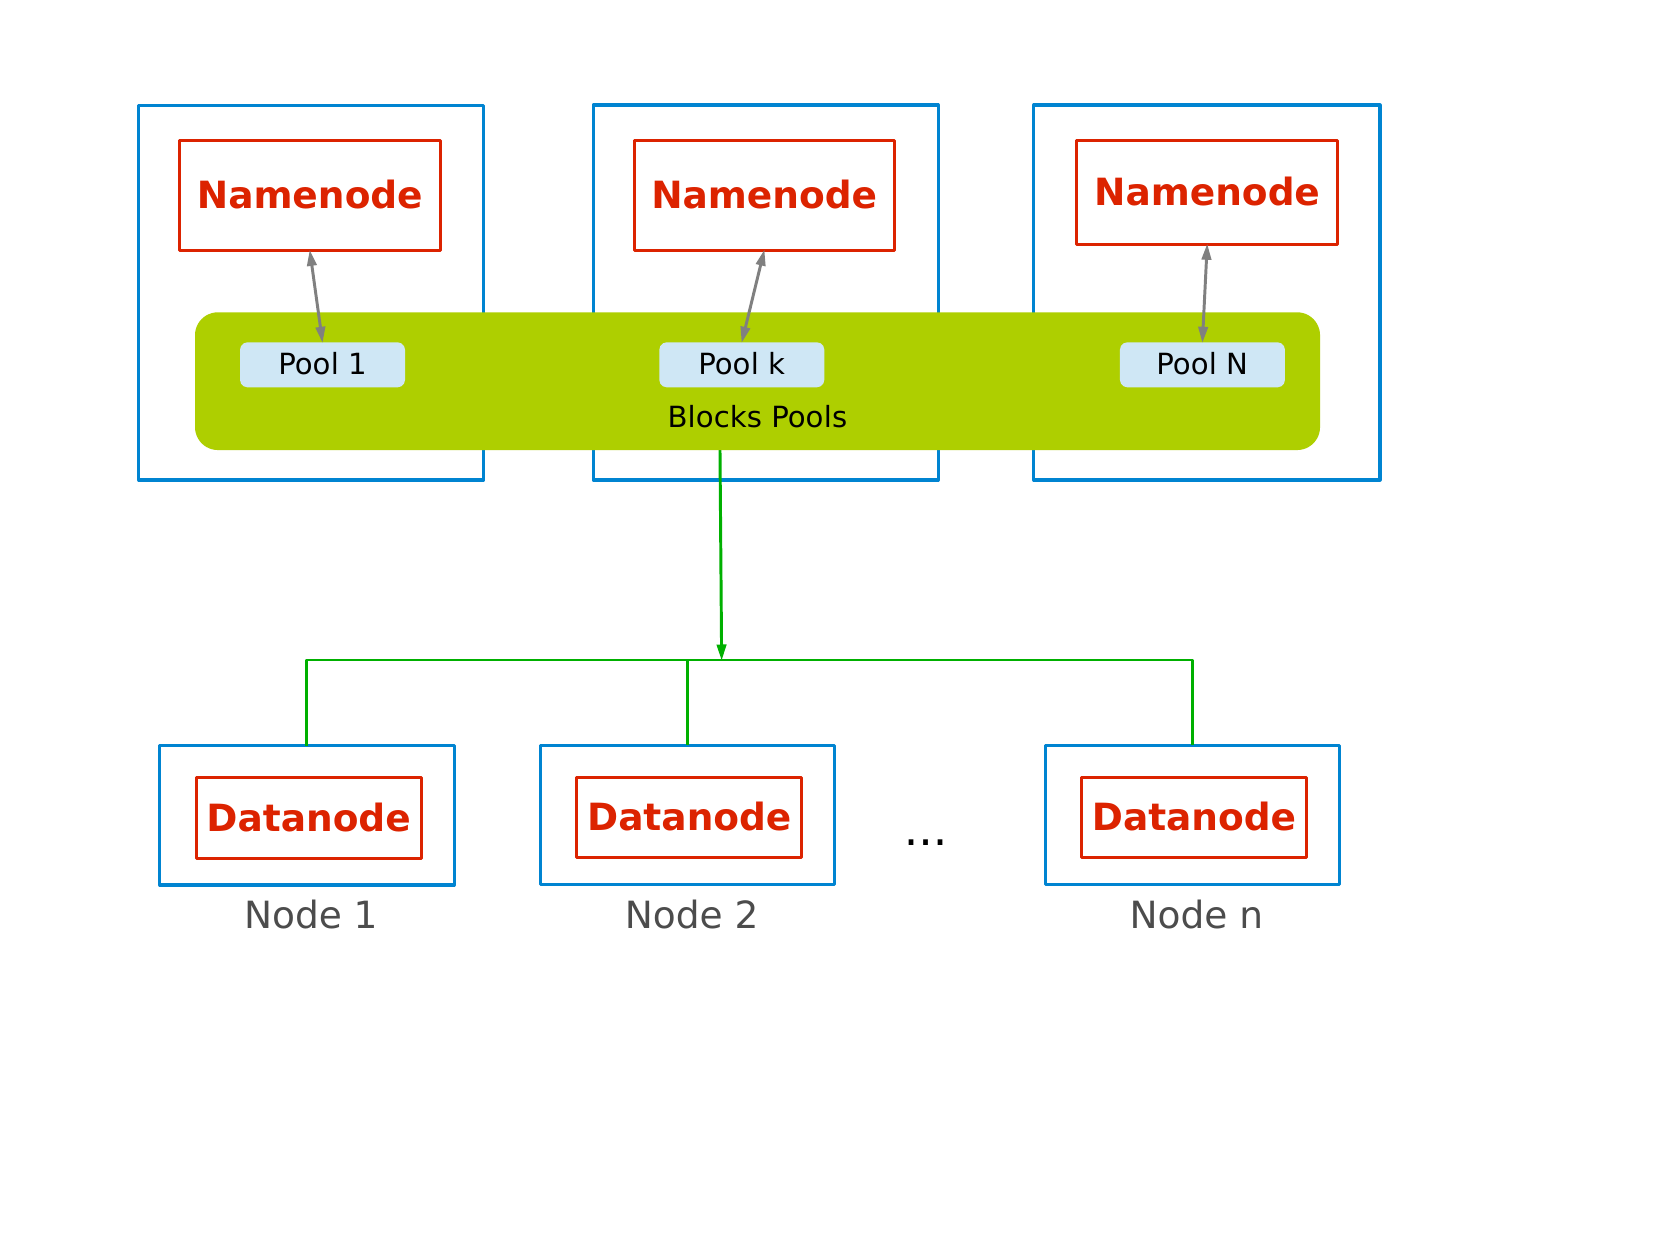

Namenode
Namenode
Namenode
Blocks Pools
Pool 1
Pool k
Pool N
Datanode
Datanode
Datanode
...
Node 2
Node n
Node 1